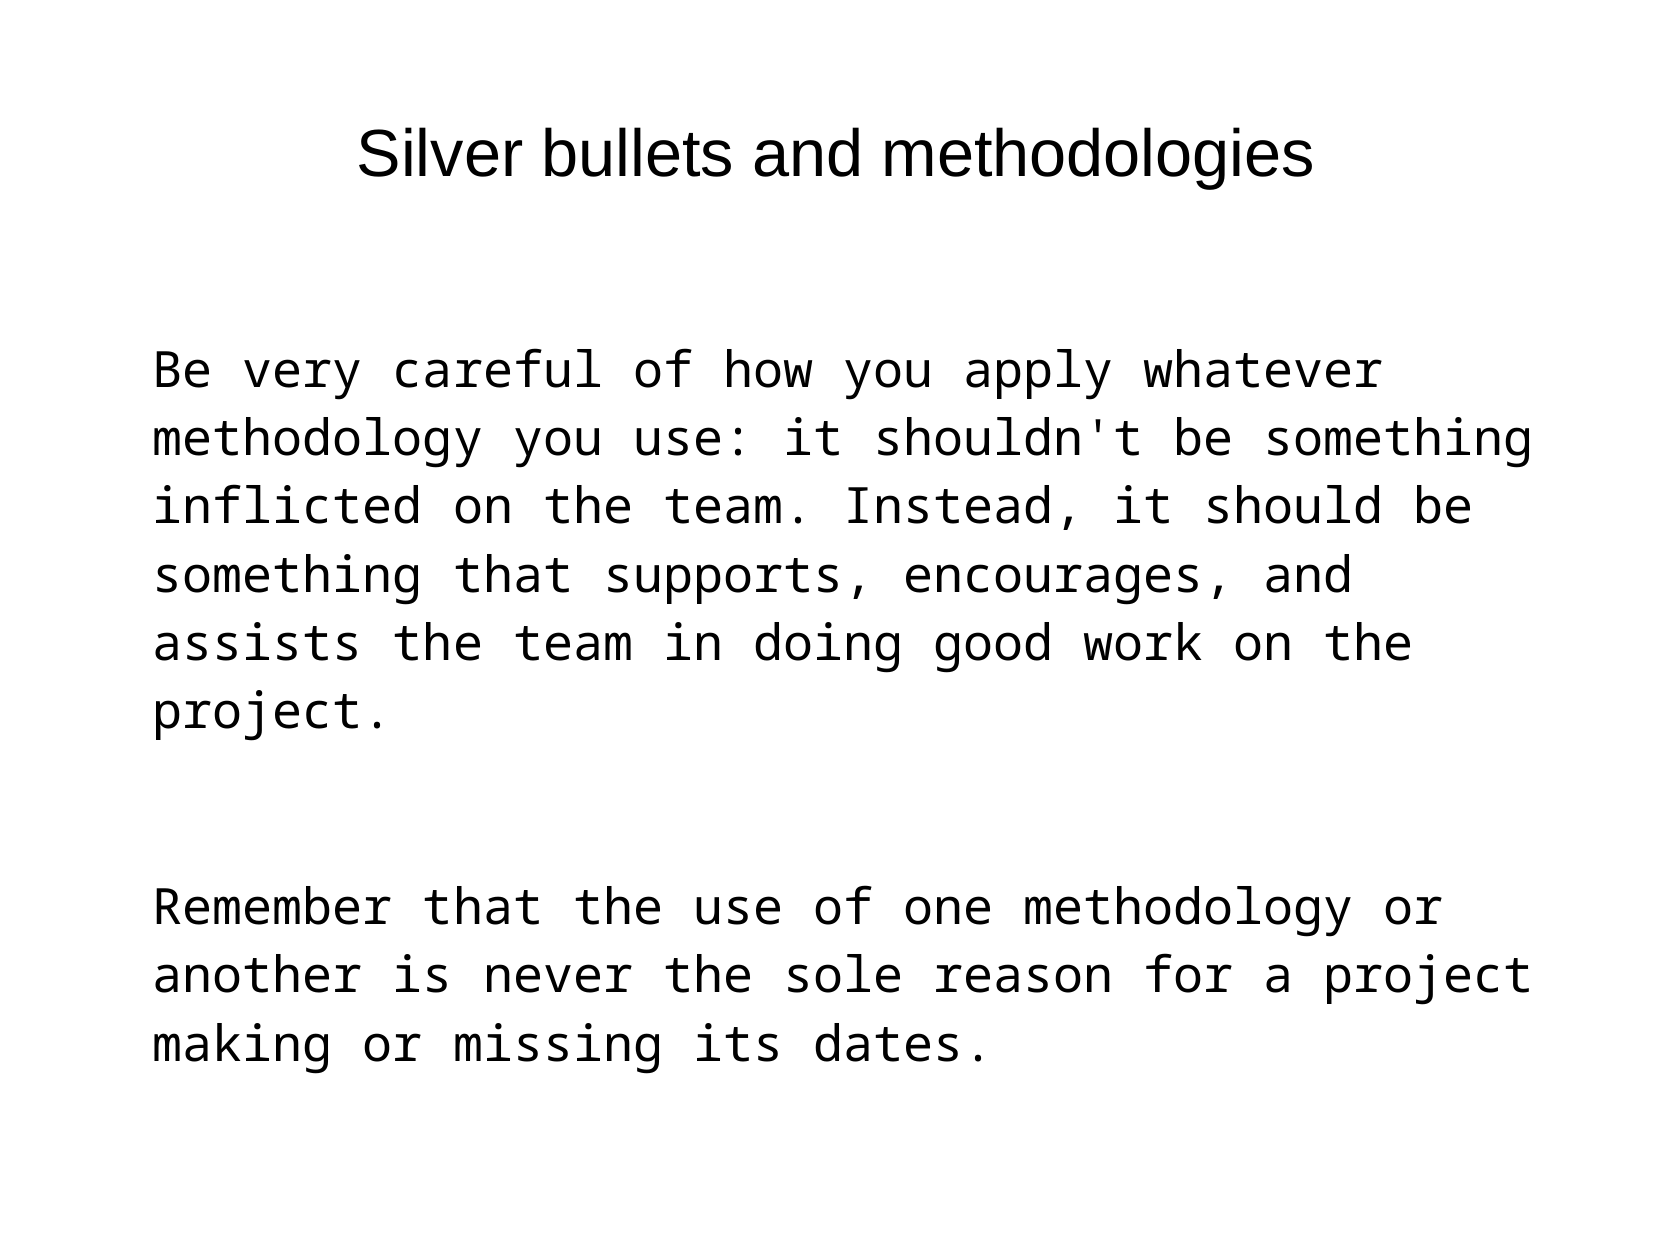

# Silver bullets and methodologies
Be very careful of how you apply whatever methodology you use: it shouldn't be something inflicted on the team. Instead, it should be something that supports, encourages, and assists the team in doing good work on the project.
Remember that the use of one methodology or another is never the sole reason for a project making or missing its dates.